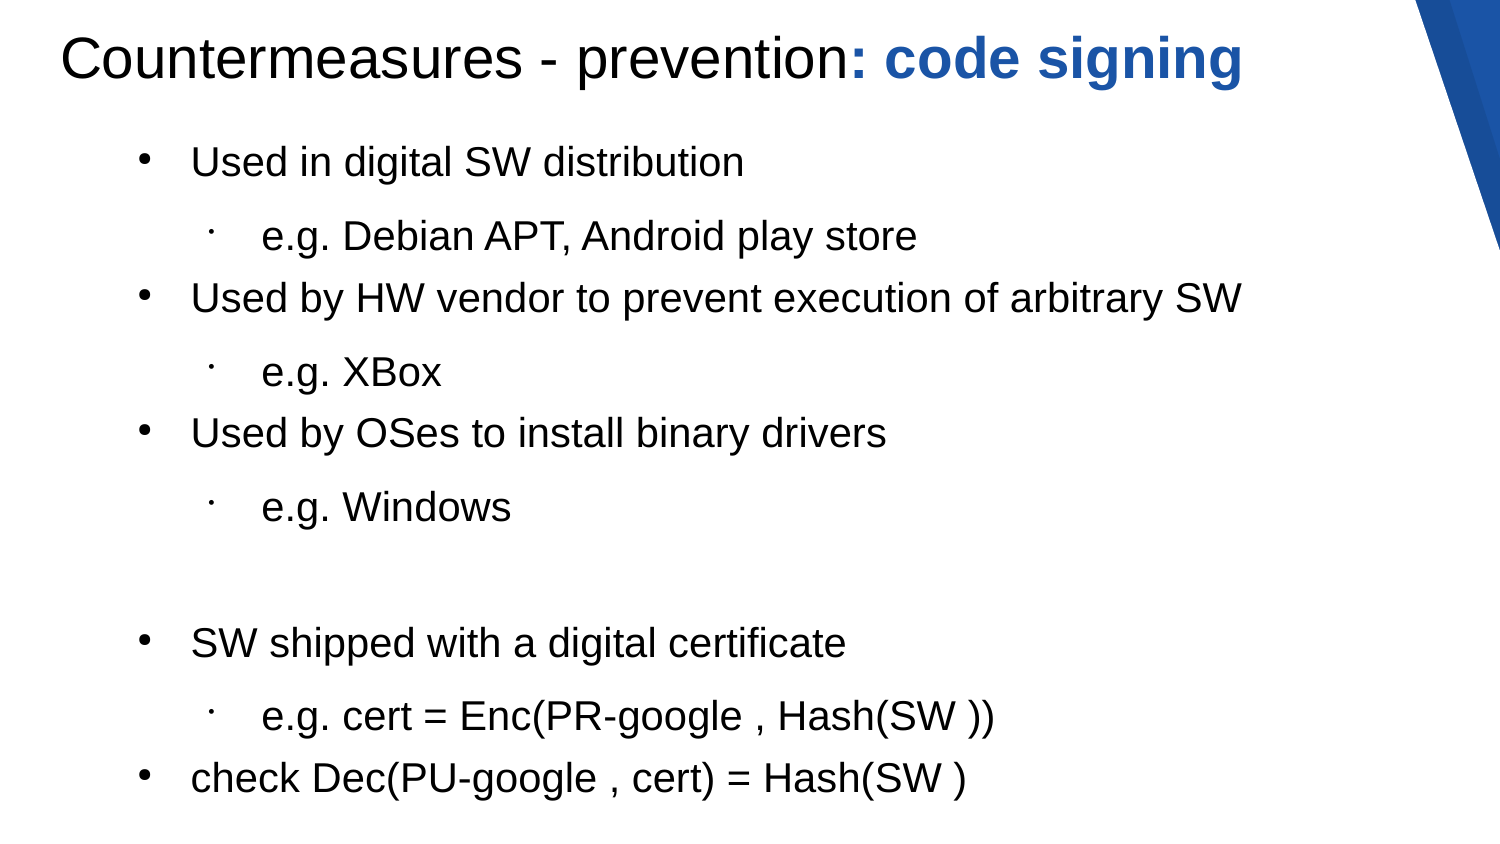

Countermeasures - prevention: code signing
# Used in digital SW distribution
e.g. Debian APT, Android play store
Used by HW vendor to prevent execution of arbitrary SW
e.g. XBox
Used by OSes to install binary drivers
e.g. Windows
SW shipped with a digital certificate
e.g. cert = Enc(PR-google , Hash(SW ))
check Dec(PU-google , cert) = Hash(SW )